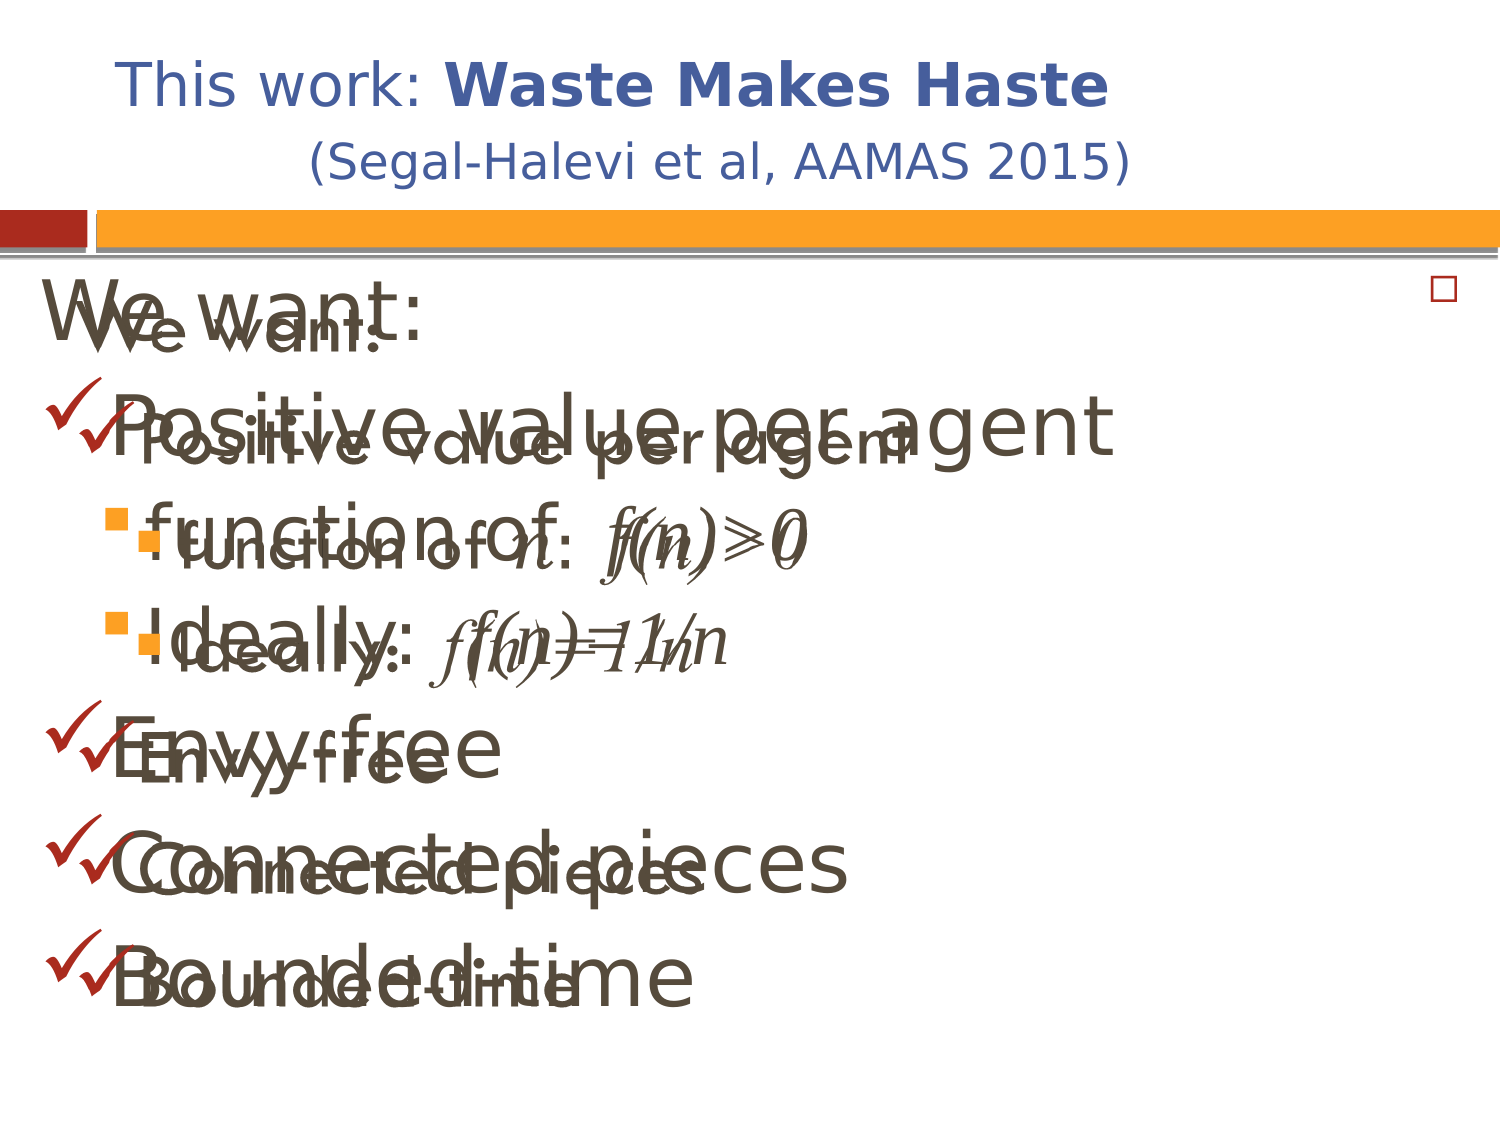

This work: Waste Makes Haste
 (Segal-Halevi et al, AAMAS 2015)
# We want:
Positive value per agent
function of f(n)>0
Ideally: f(n)=1/n
Envy-free
Connected pieces
Bounded-time